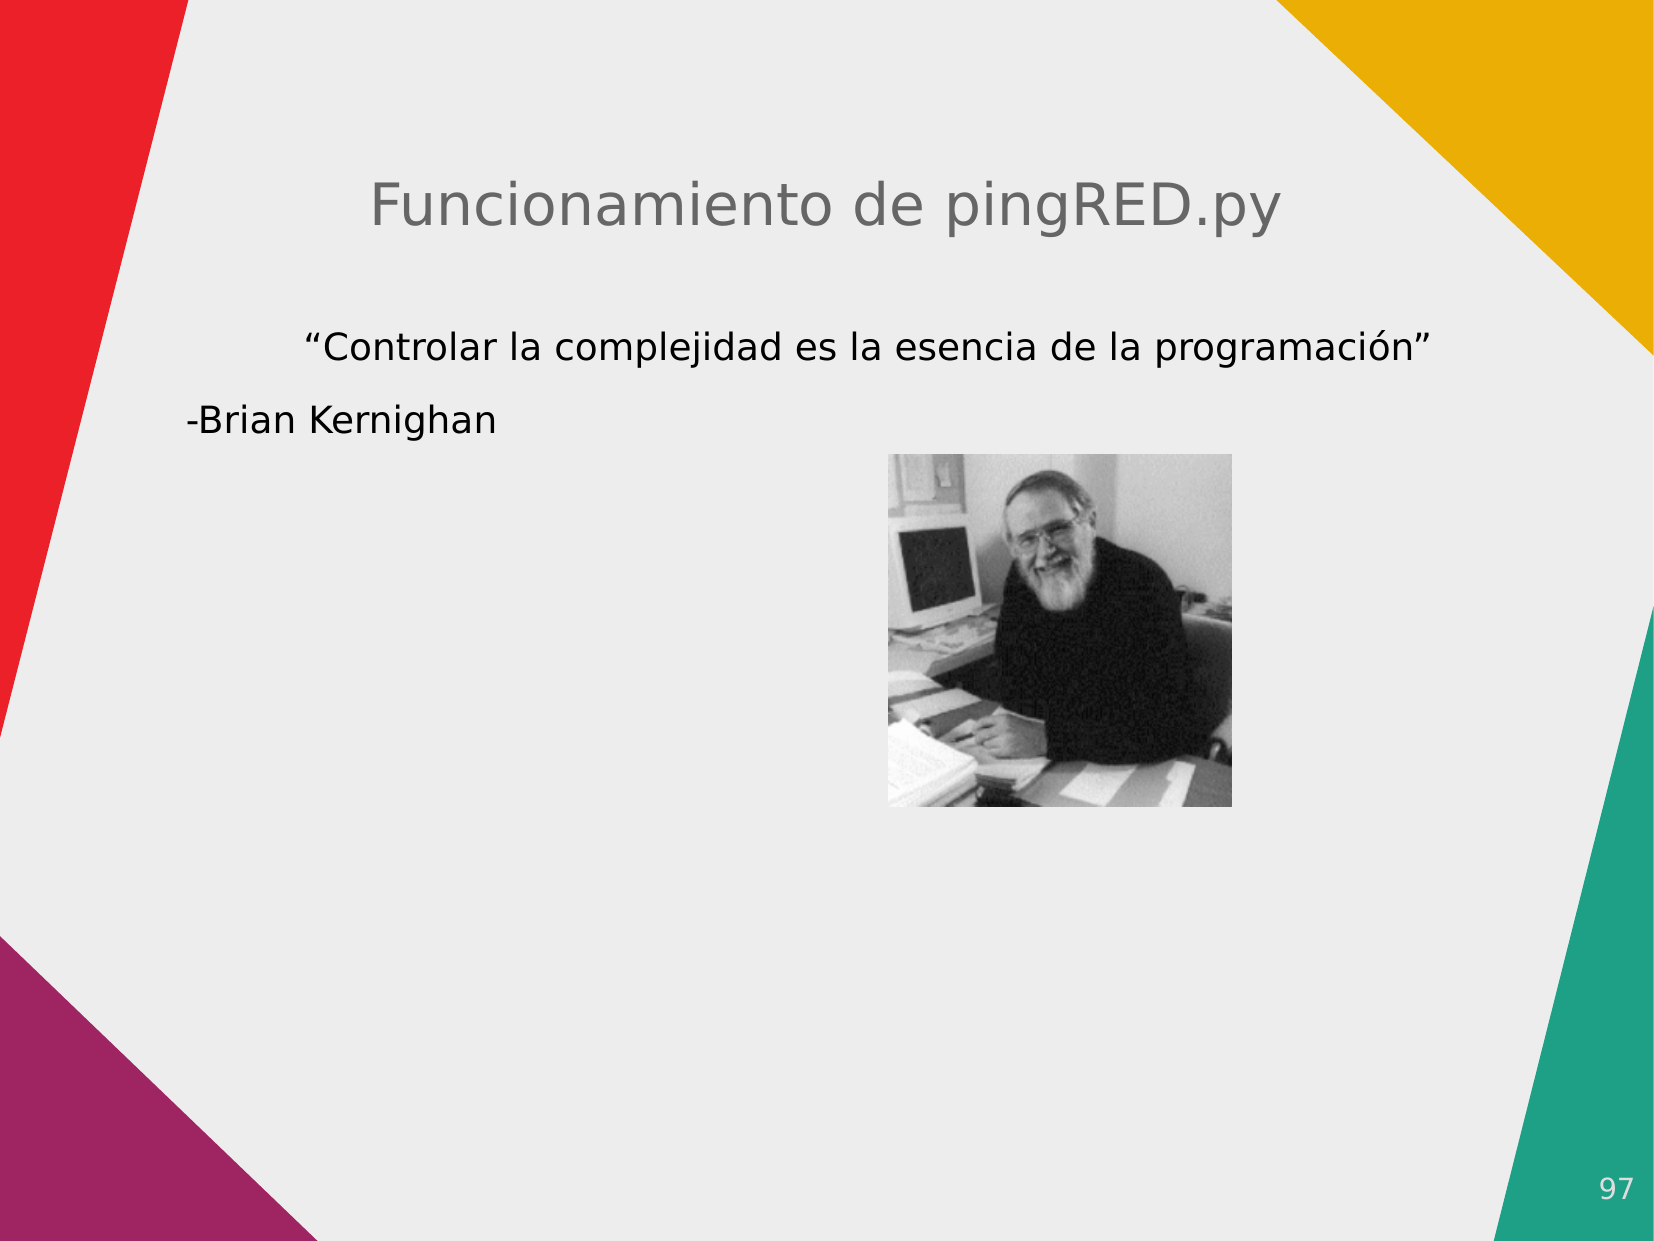

# Funcionamiento de pingRED.py
 “Controlar la complejidad es la esencia de la programación”
-Brian Kernighan
97